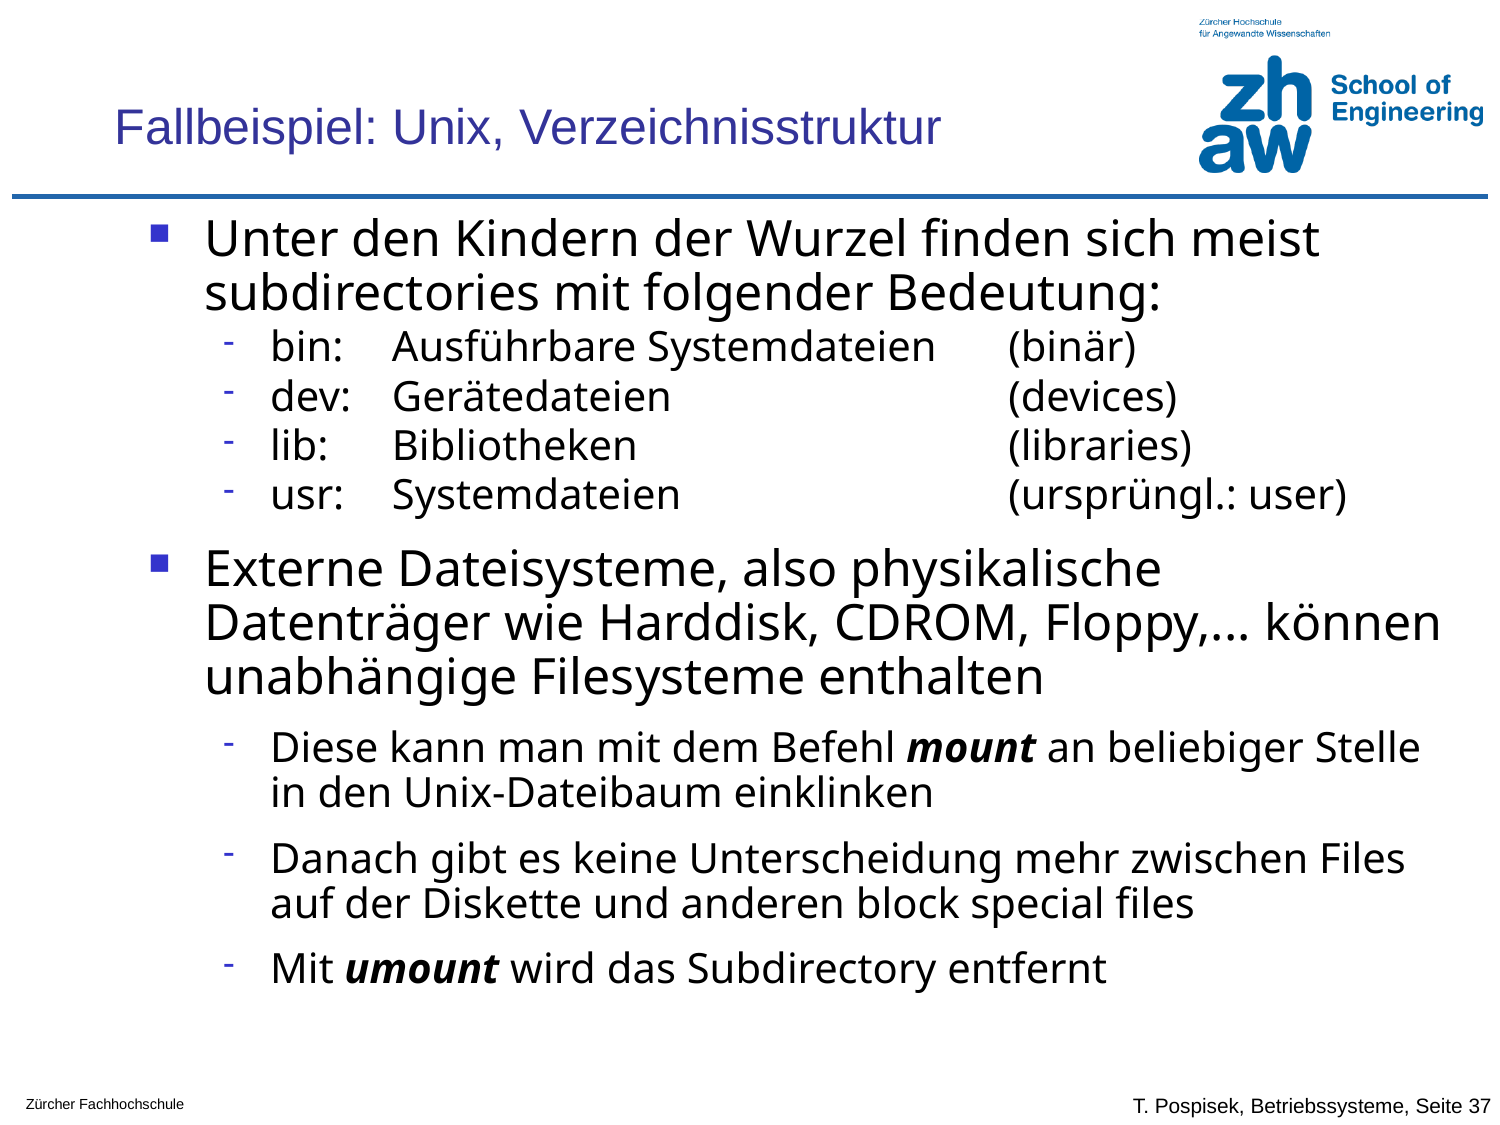

# Fallbeispiel: Unix, Verzeichnisstruktur
Unter den Kindern der Wurzel finden sich meist subdirectories mit folgender Bedeutung:
bin:	Ausführbare Systemdateien	(binär)
dev:	Gerätedateien				(devices)
lib:	Bibliotheken				(libraries)
usr:	Systemdateien				(ursprüngl.: user)
Externe Dateisysteme, also physikalische Datenträger wie Harddisk, CDROM, Floppy,... können unabhängige Filesysteme enthalten
Diese kann man mit dem Befehl mount an beliebiger Stelle in den Unix-Dateibaum einklinken
Danach gibt es keine Unterscheidung mehr zwischen Files auf der Diskette und anderen block special files
Mit umount wird das Subdirectory entfernt